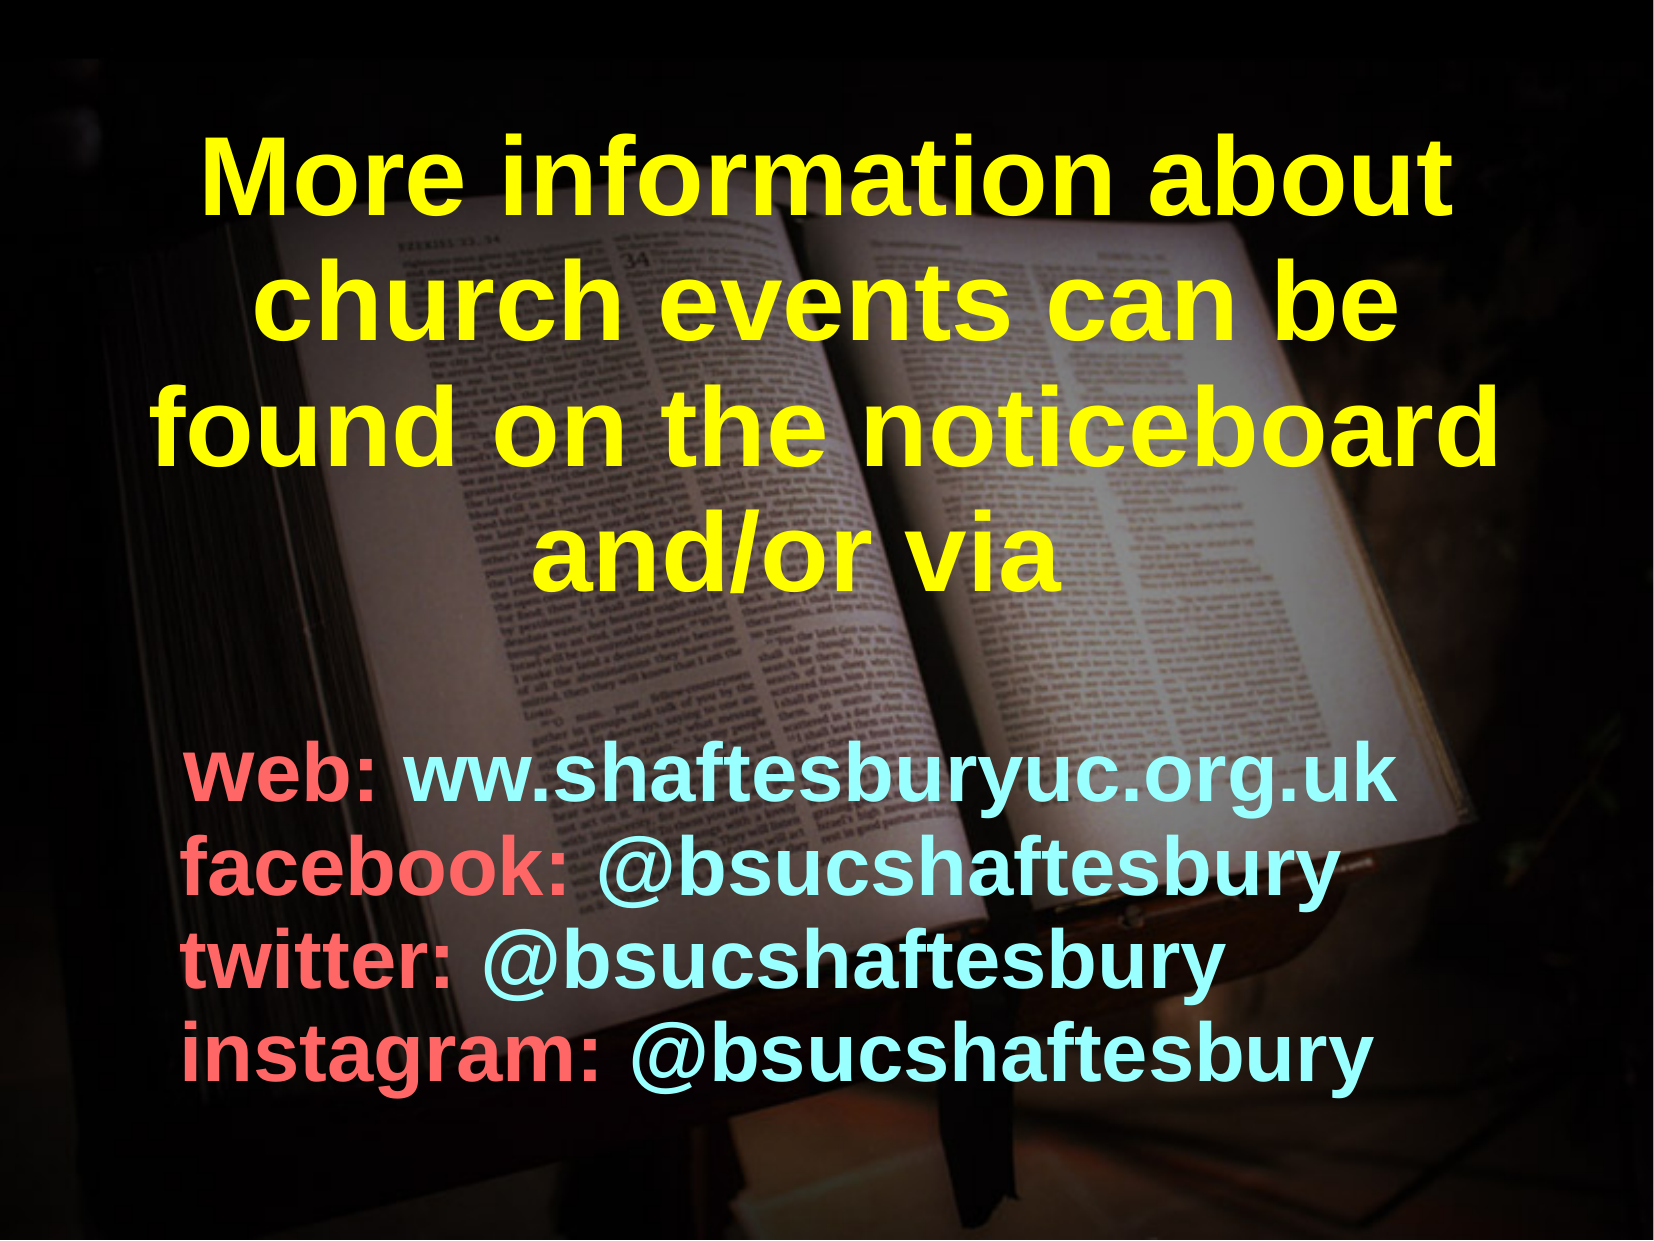

#
More information about church events can be found on the noticeboard and/or via
 web: ww.shaftesburyuc.org.uk
 facebook: @bsucshaftesbury
 twitter: @bsucshaftesbury
 instagram: @bsucshaftesbury